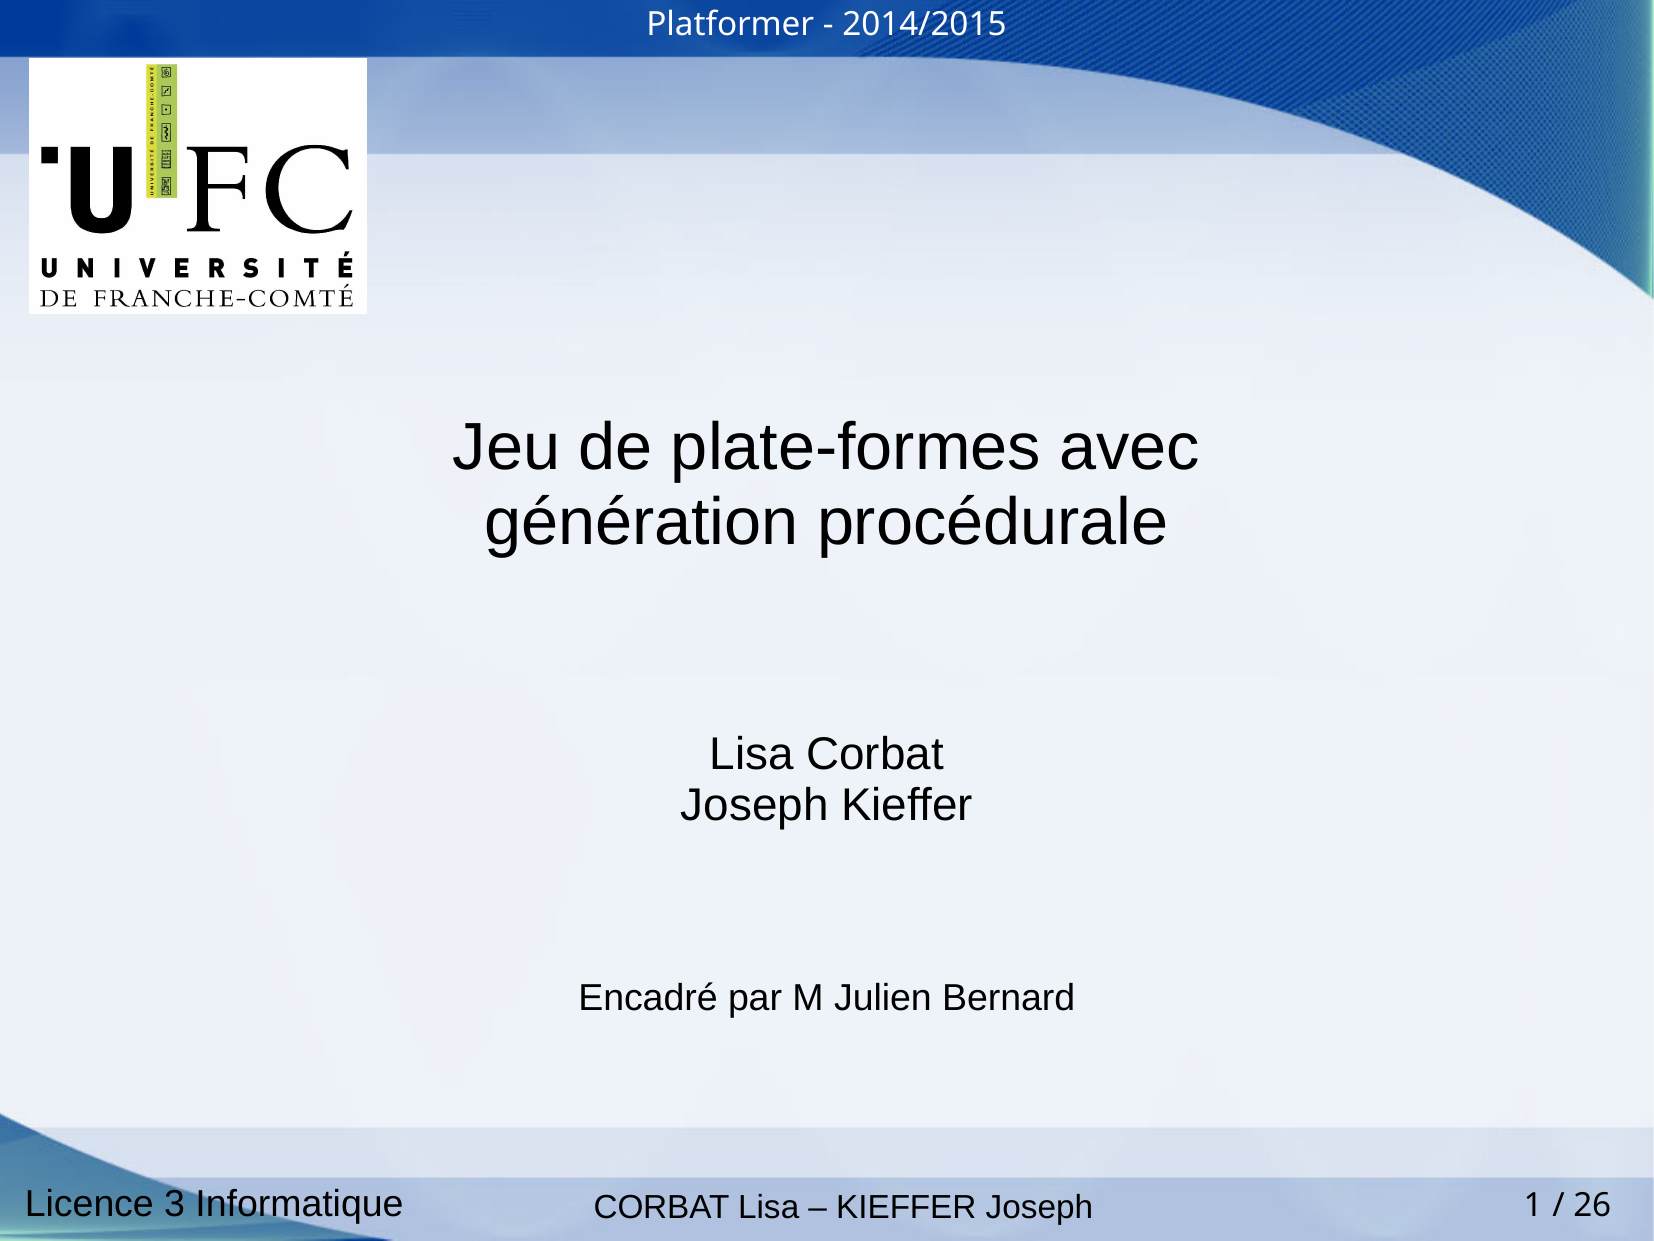

Platformer - 2014/2015
Jeu de plate-formes avec
génération procédurale
Lisa Corbat
Joseph Kieffer
Encadré par M Julien Bernard
1